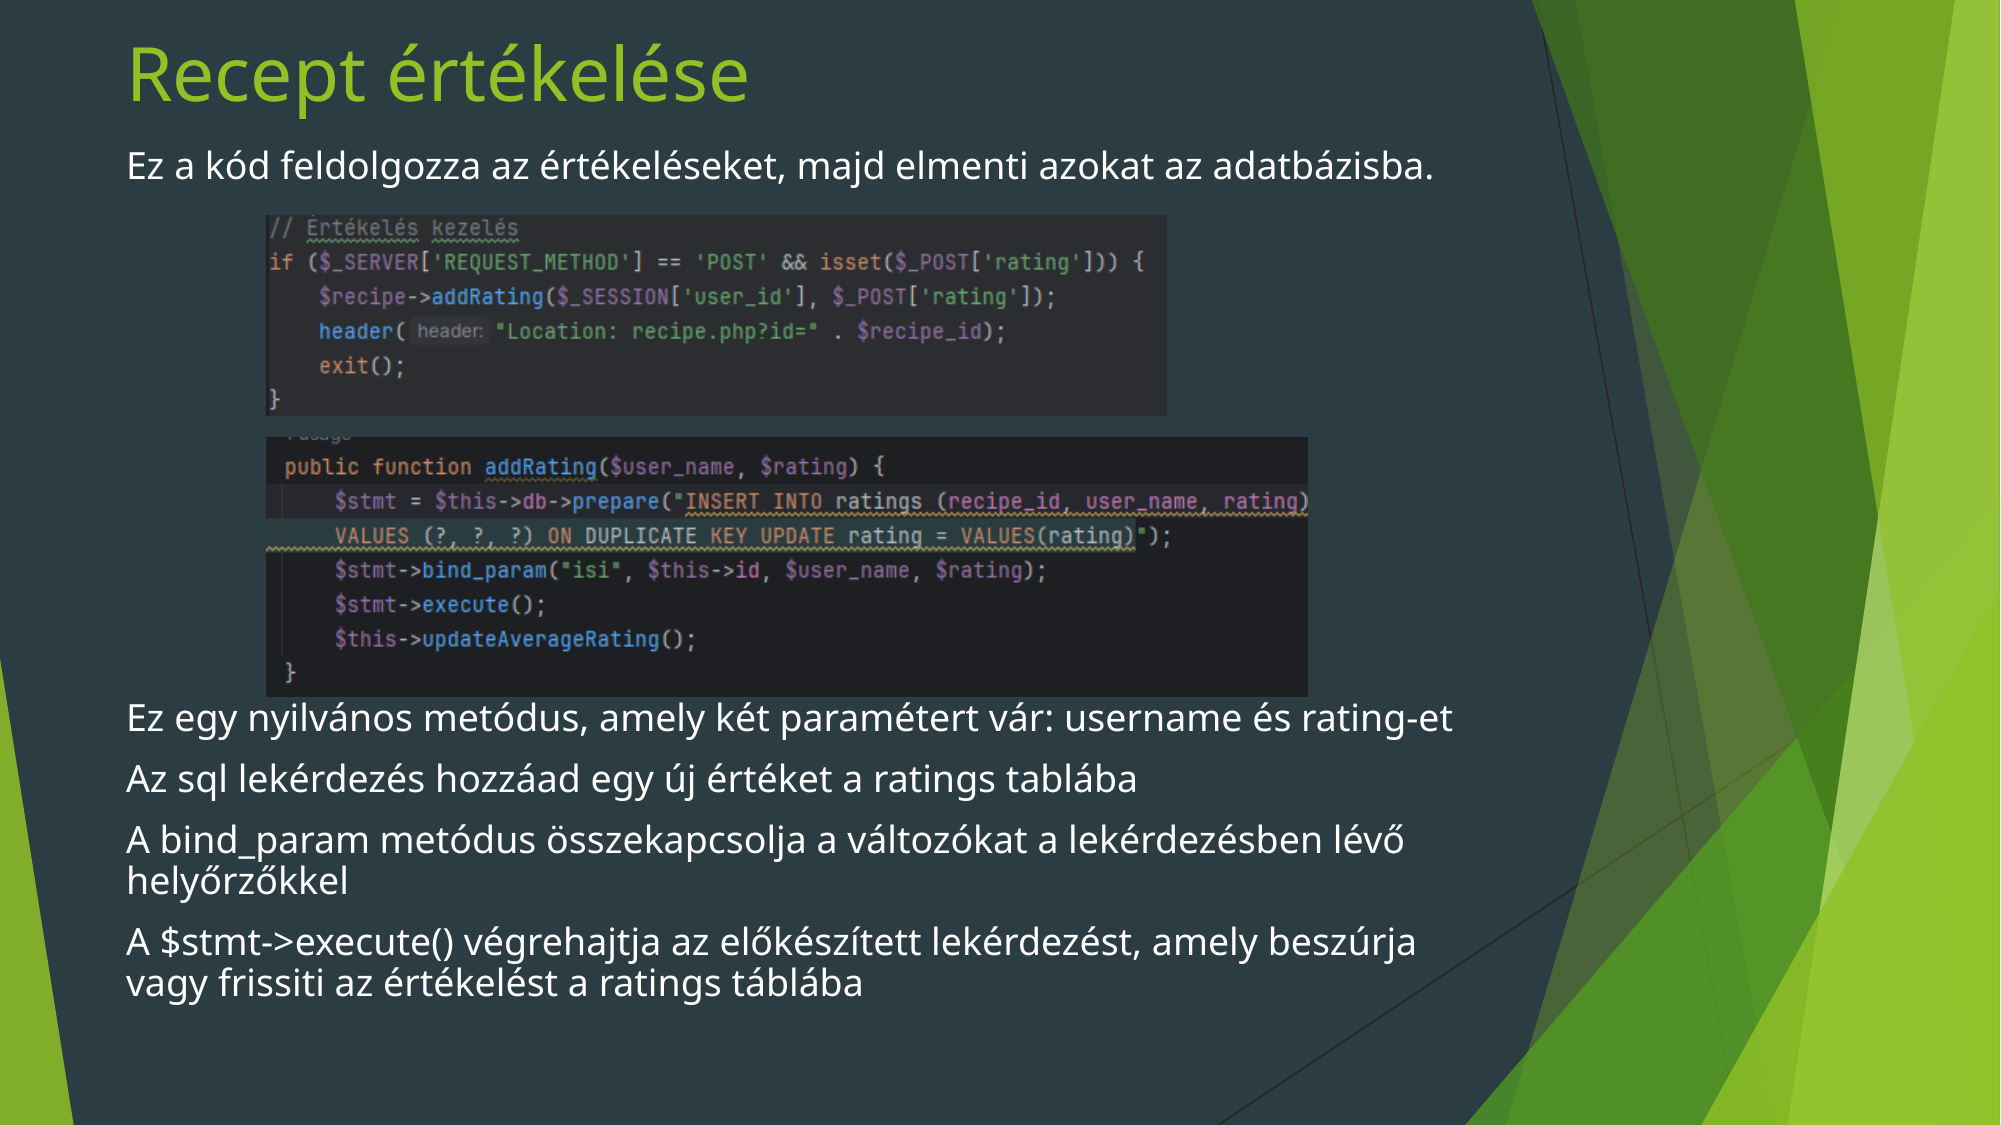

# Recept értékelése
Ez a kód feldolgozza az értékeléseket, majd elmenti azokat az adatbázisba.
Ez egy nyilvános metódus, amely két paramétert vár: username és rating-et
Az sql lekérdezés hozzáad egy új értéket a ratings tablába
A bind_param metódus összekapcsolja a változókat a lekérdezésben lévő helyőrzőkkel
A $stmt->execute() végrehajtja az előkészített lekérdezést, amely beszúrja vagy frissiti az értékelést a ratings táblába